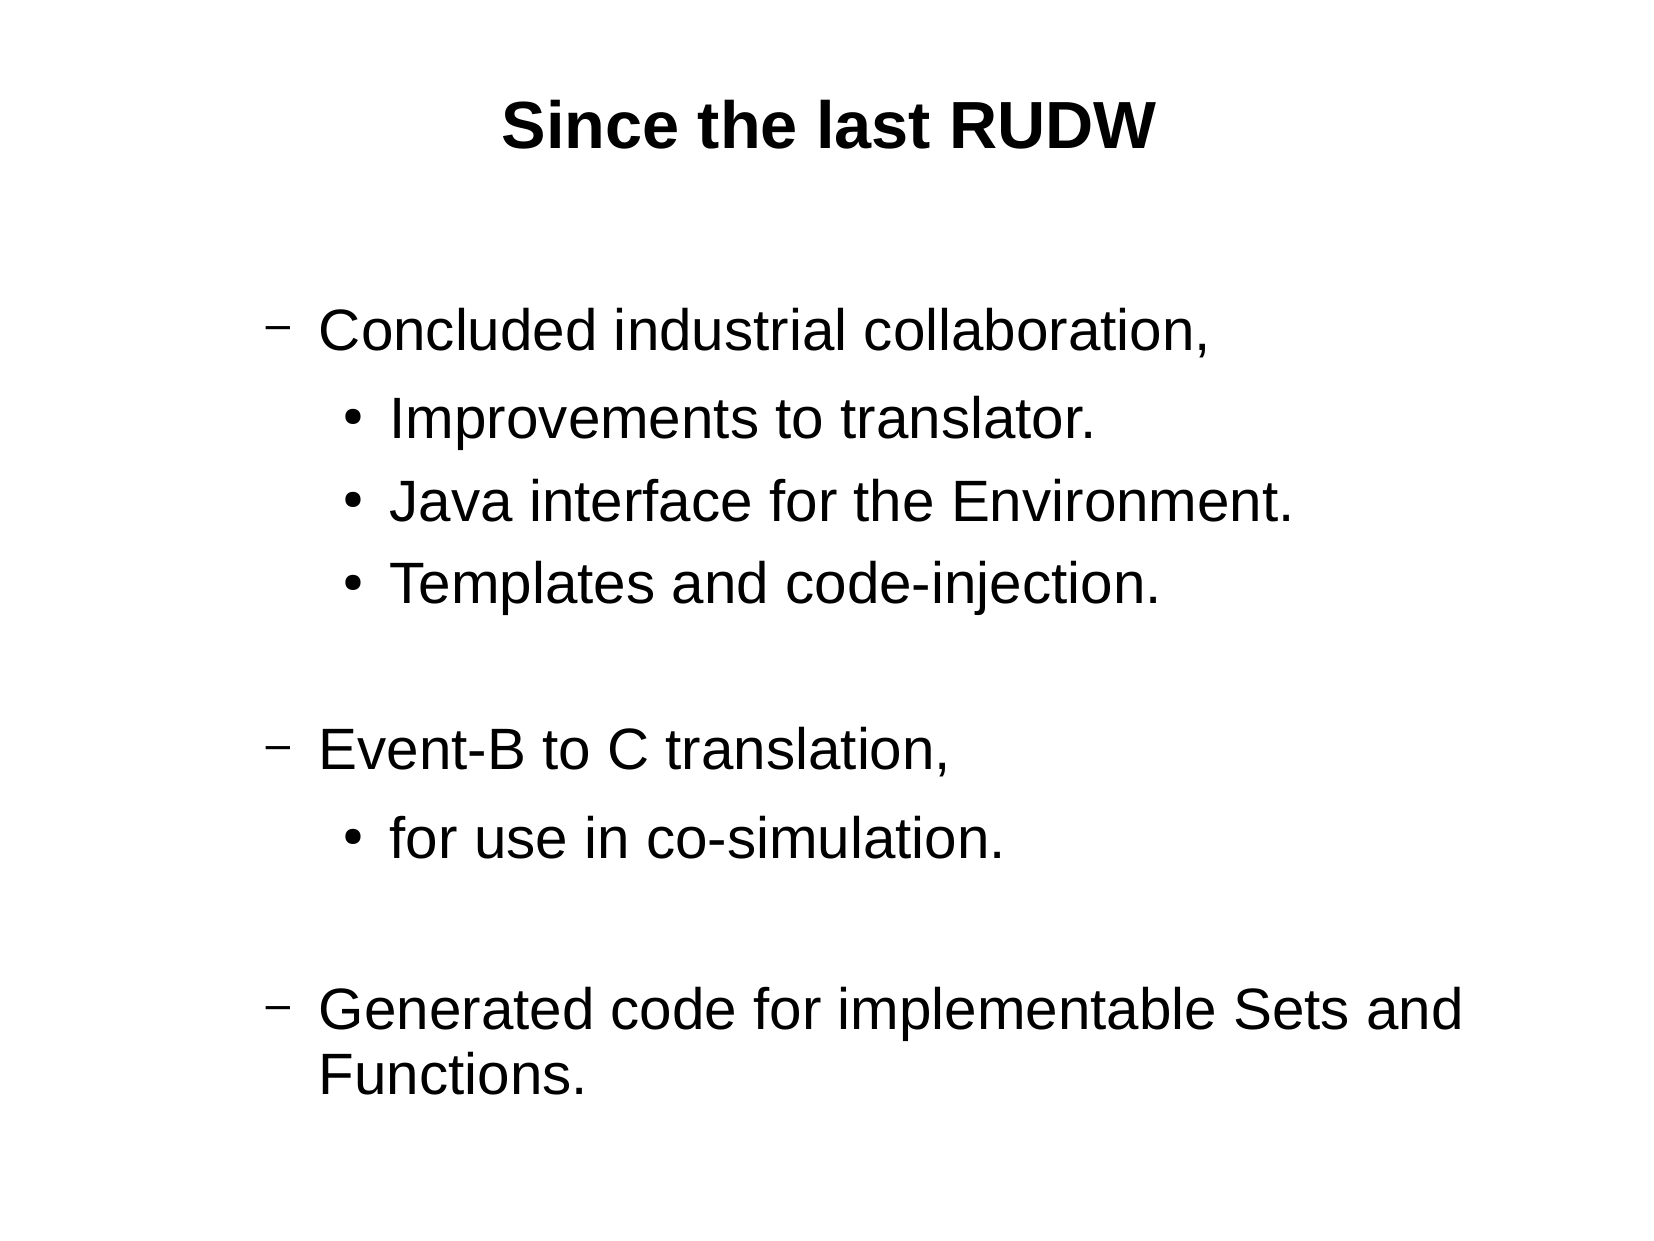

# Since the last RUDW
Concluded industrial collaboration,
Improvements to translator.
Java interface for the Environment.
Templates and code-injection.
Event-B to C translation,
for use in co-simulation.
Generated code for implementable Sets and Functions.